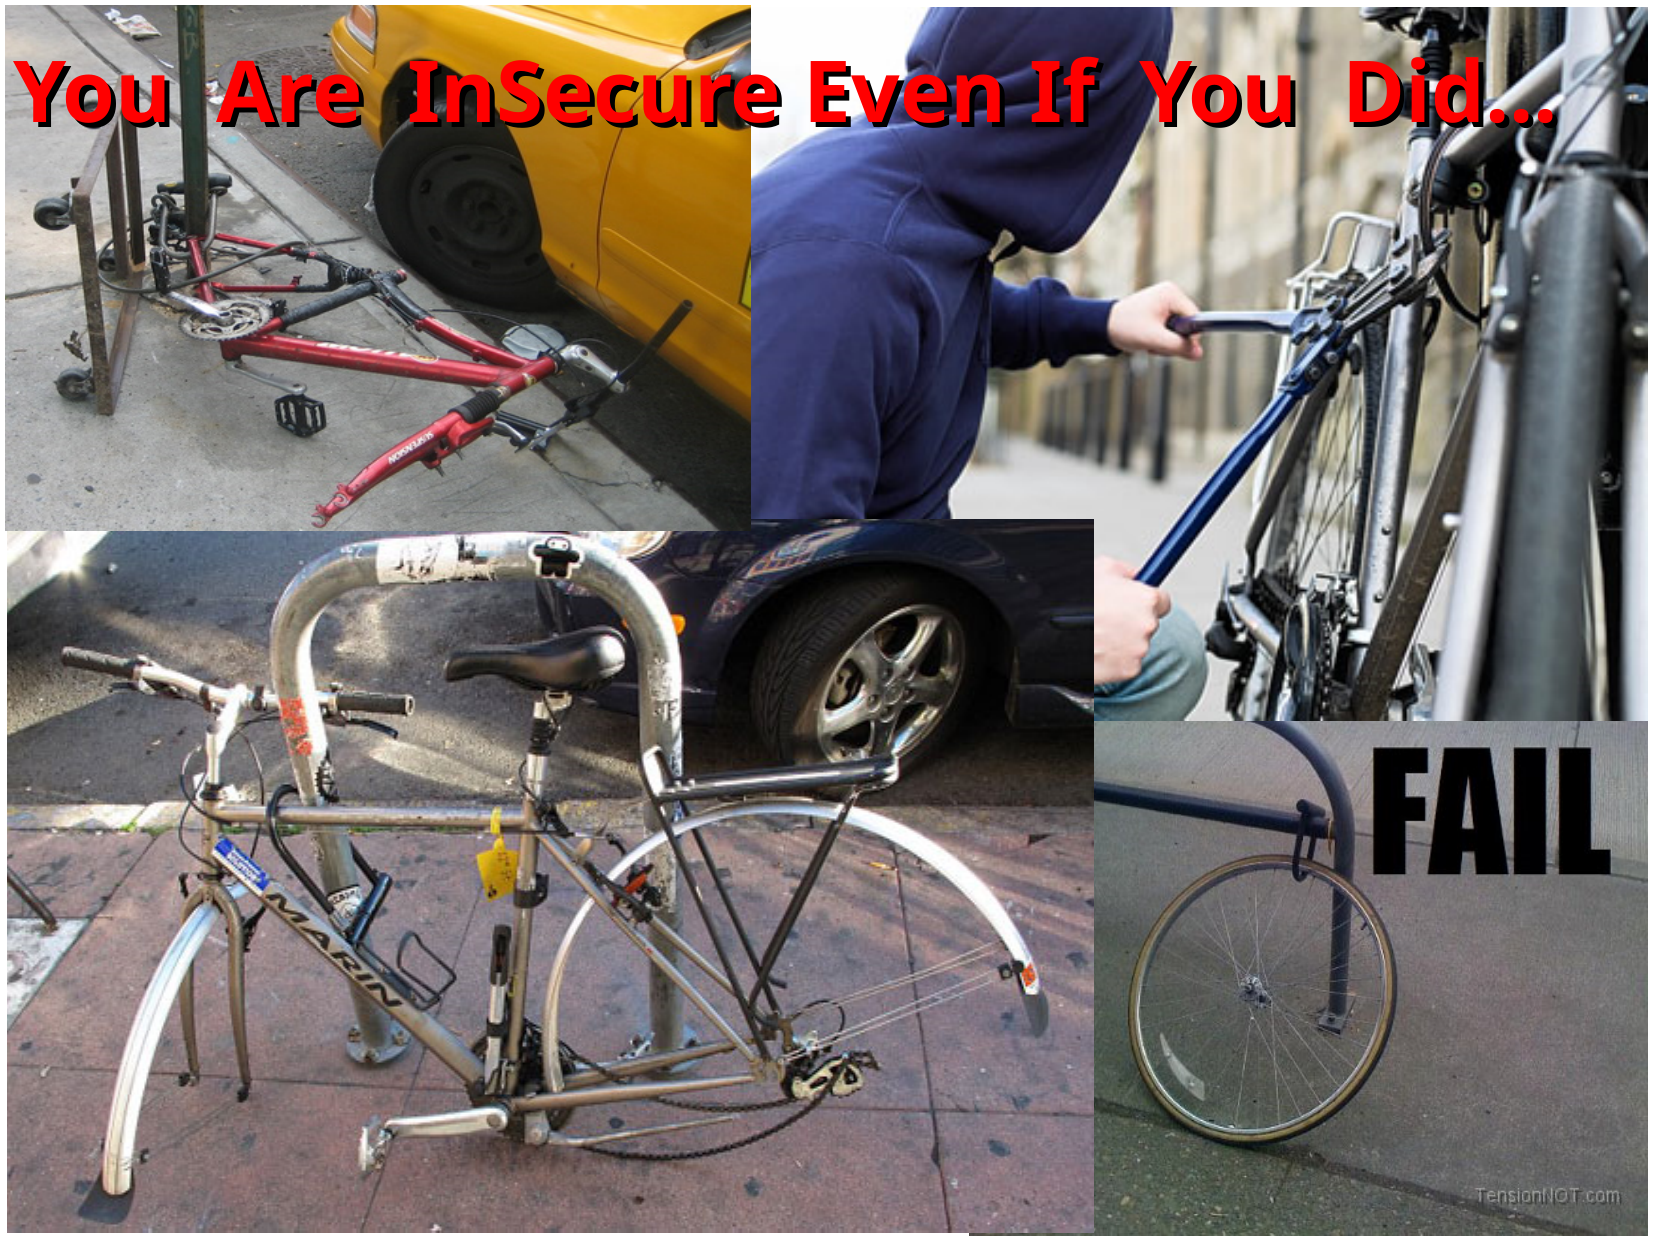

You Are InSecure Even If You Did...